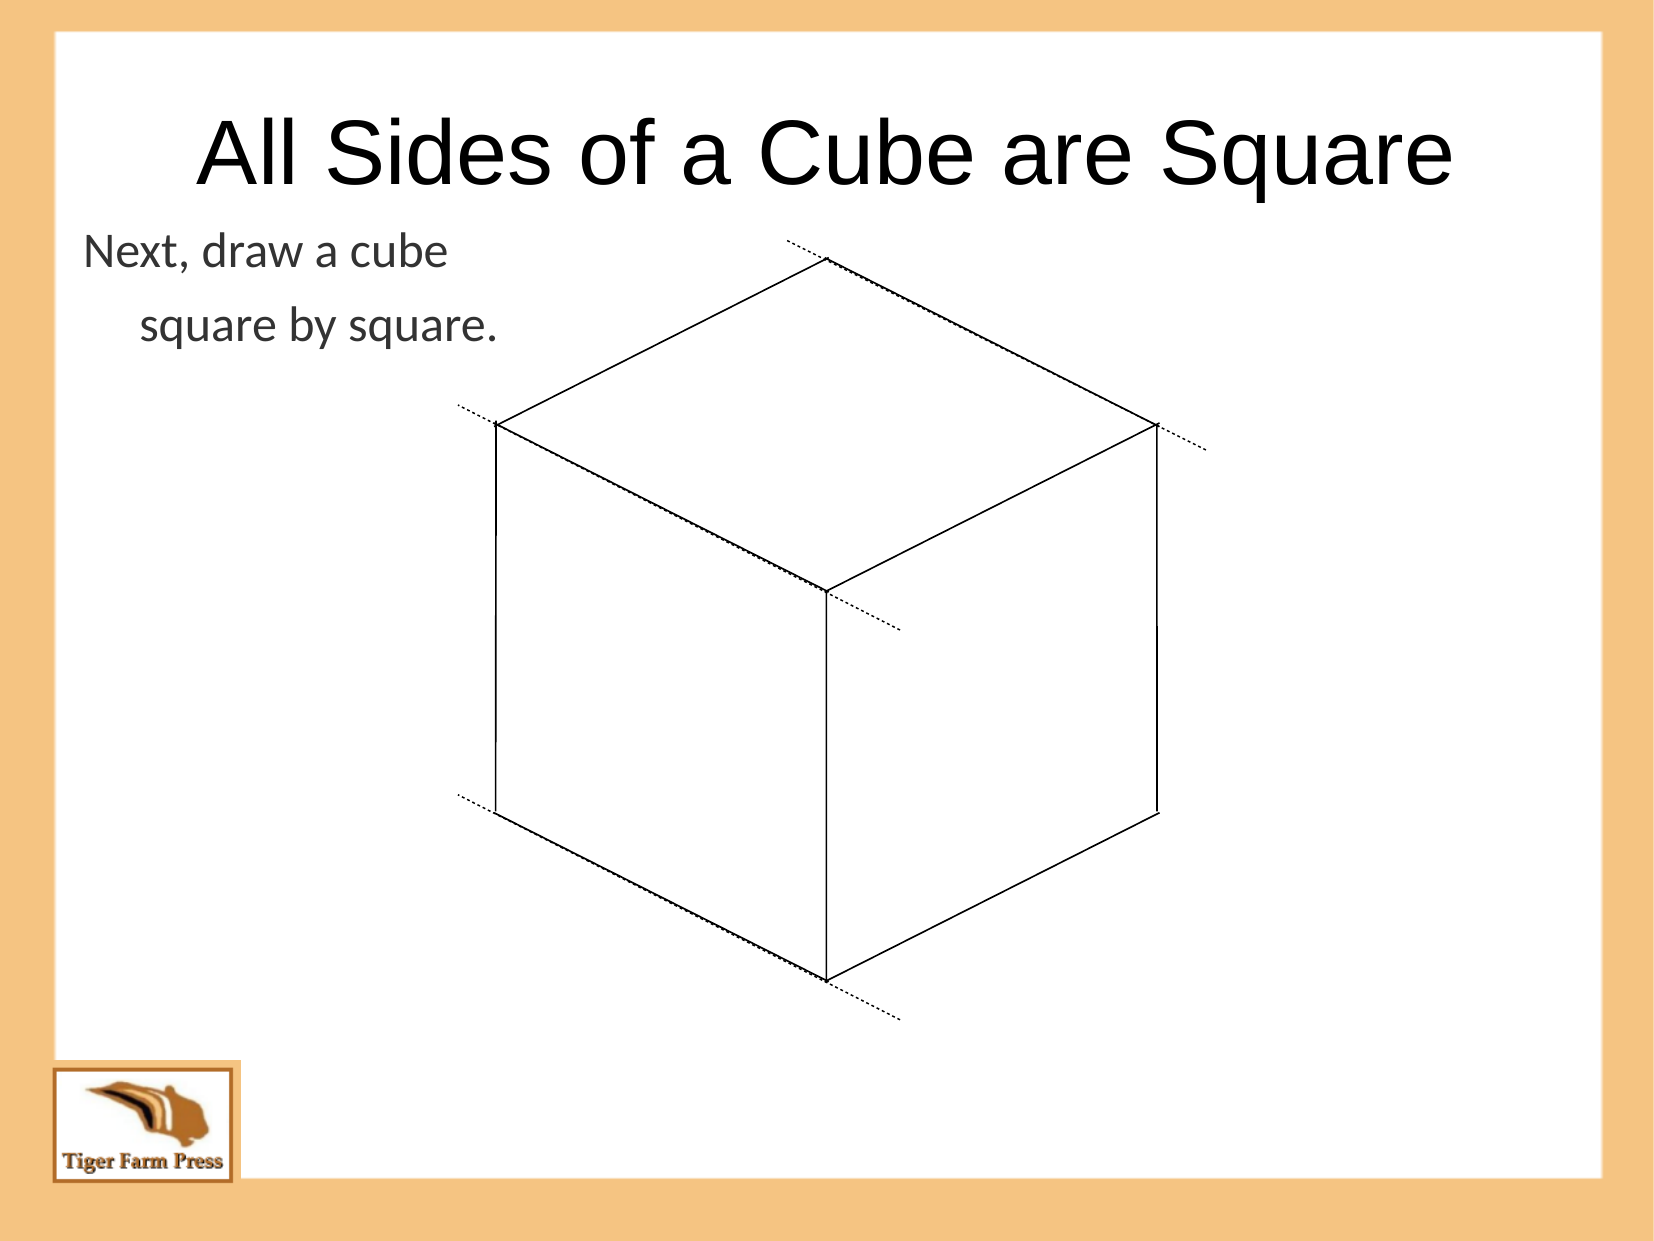

# All Sides of a Cube are Square
Next, draw a cube
 square by square.